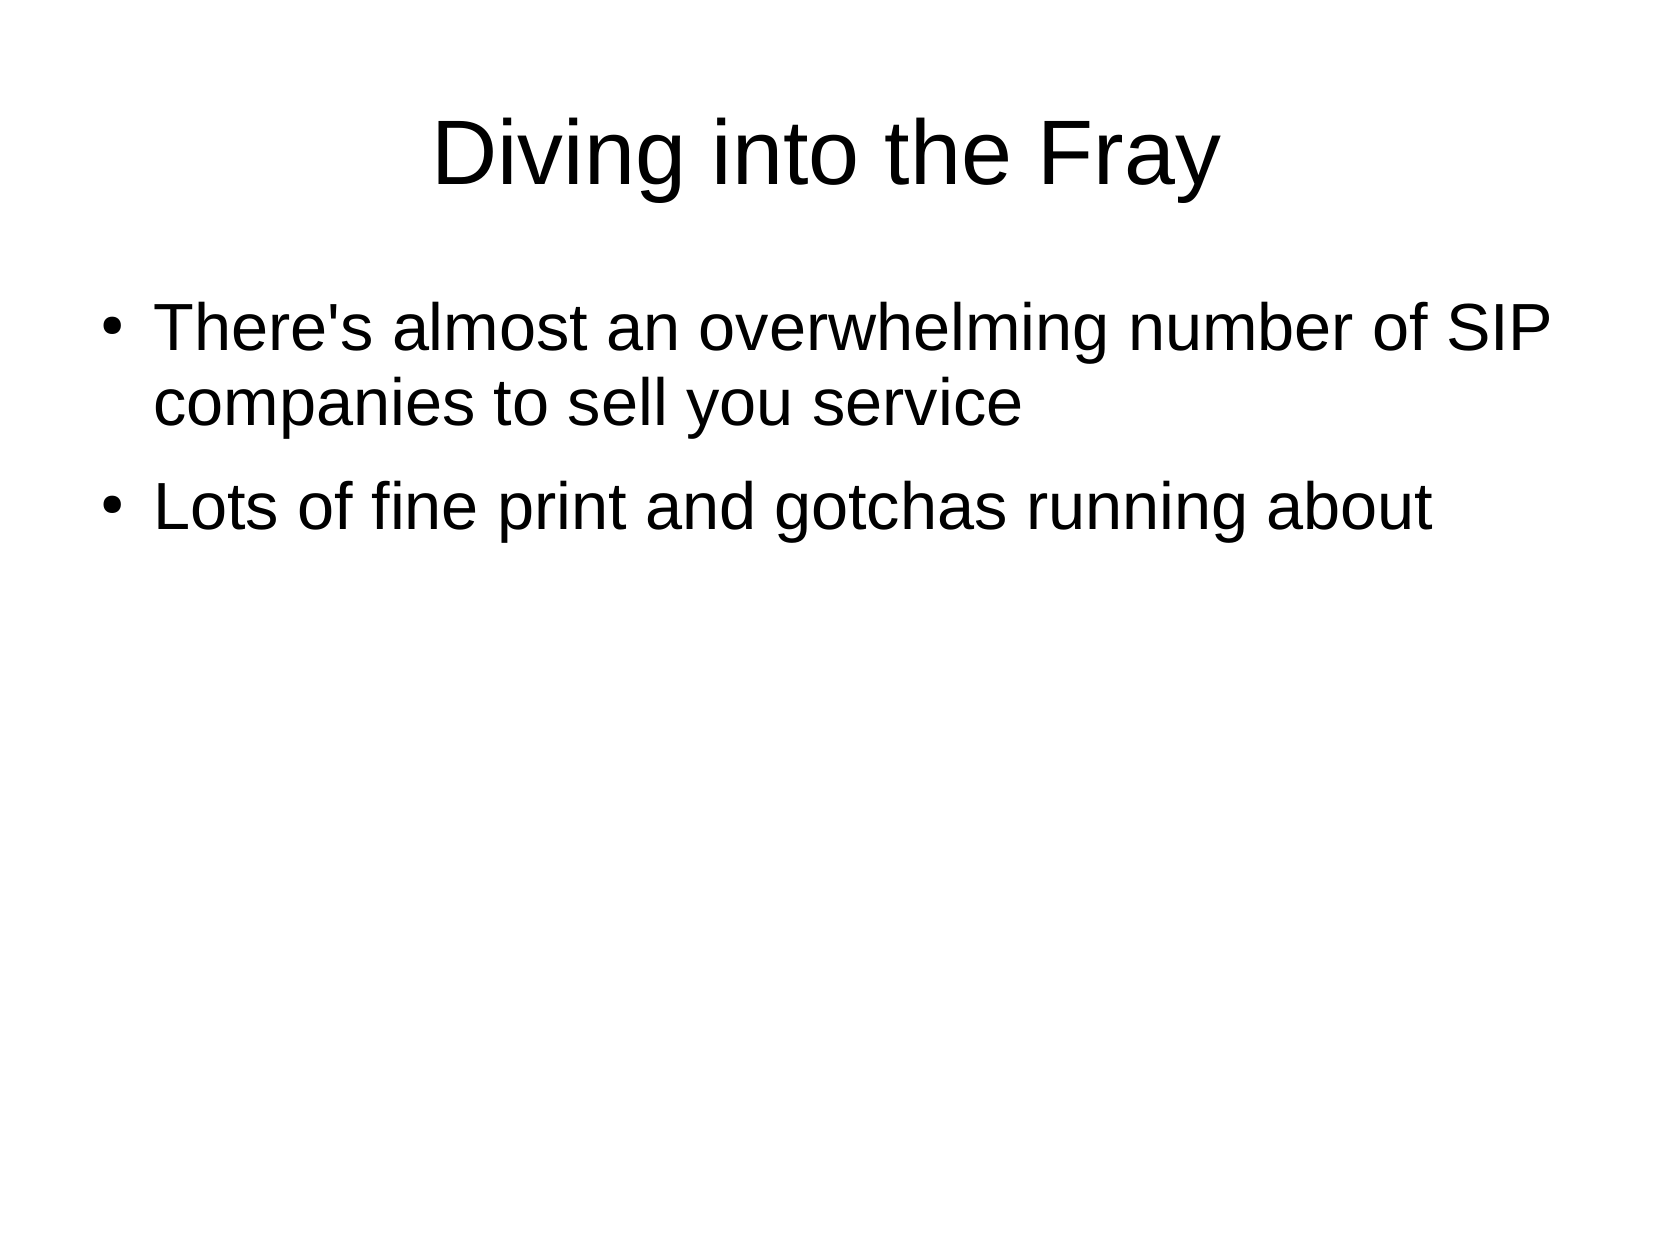

# Diving into the Fray
There's almost an overwhelming number of SIP companies to sell you service
Lots of fine print and gotchas running about